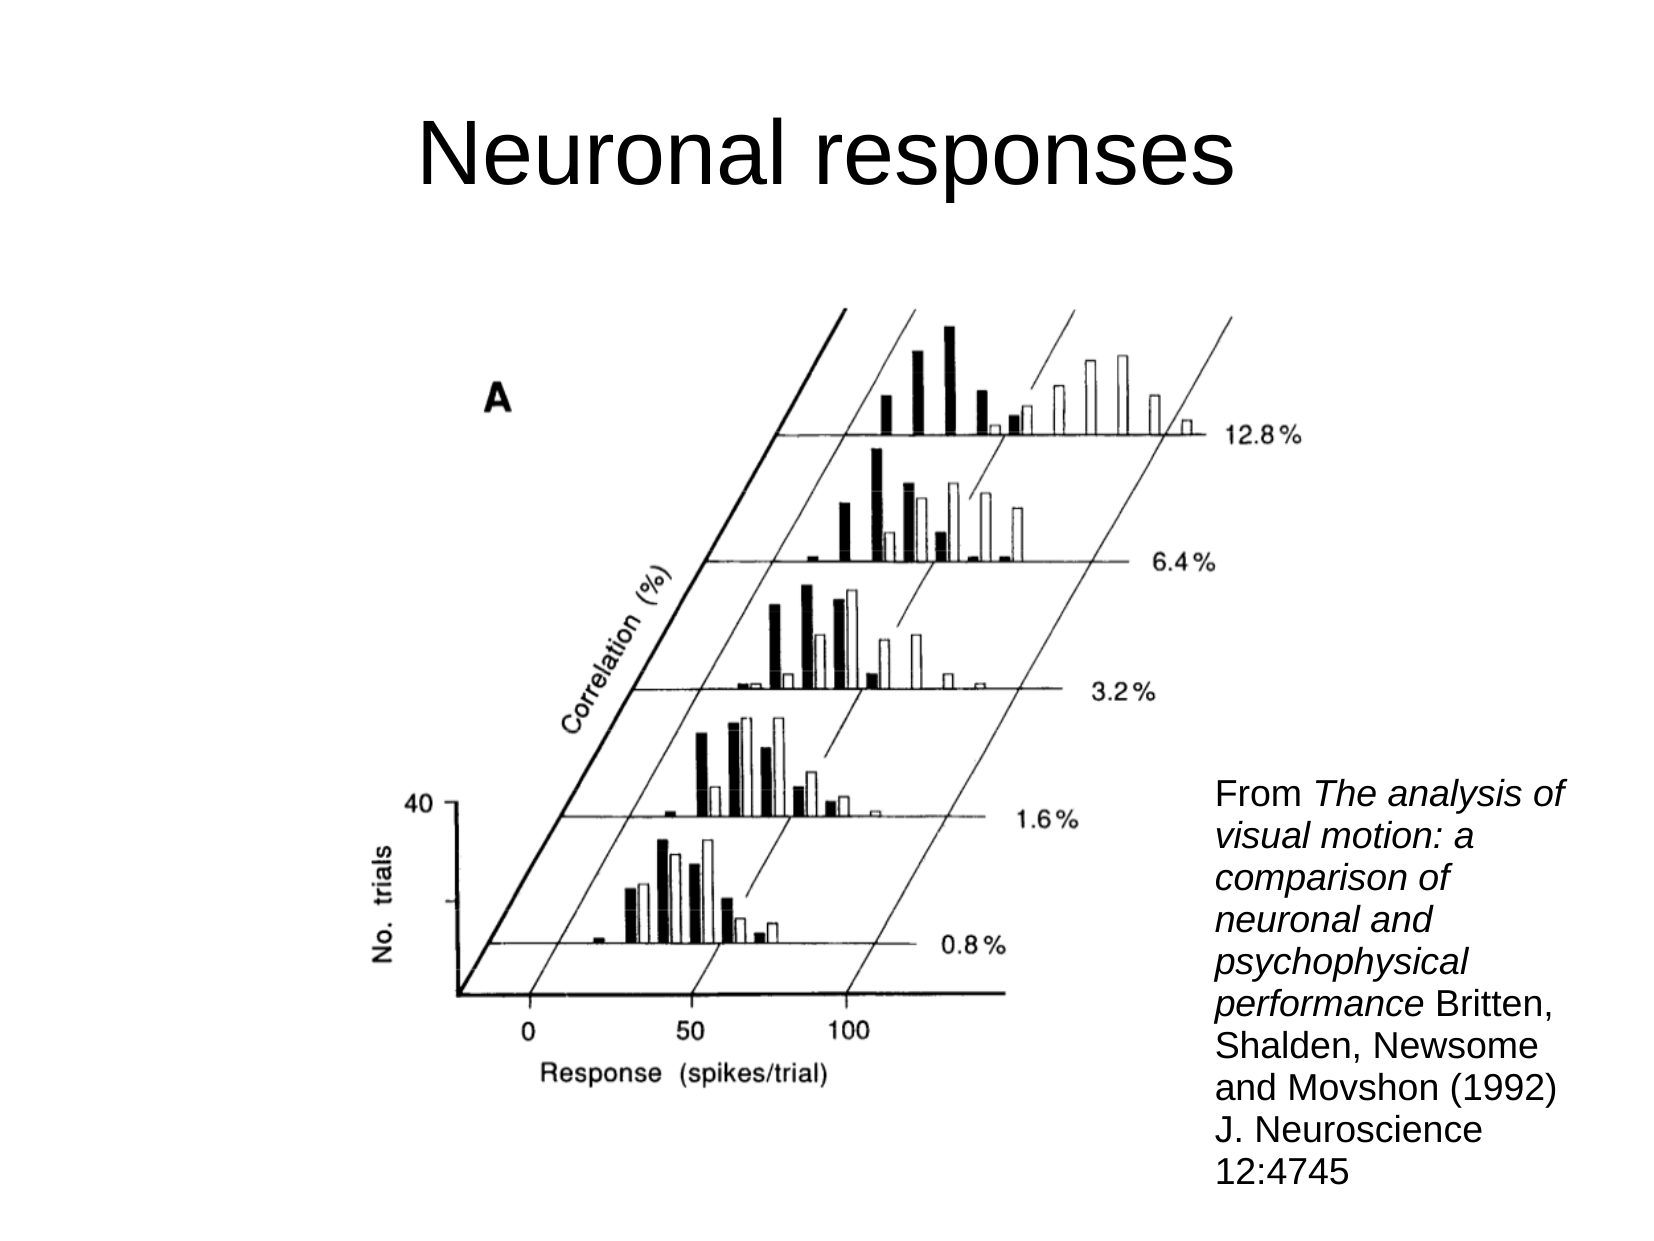

# Neuronal responses
From The analysis of visual motion: a comparison of neuronal and psychophysical performance Britten, Shalden, Newsome and Movshon (1992) J. Neuroscience 12:4745